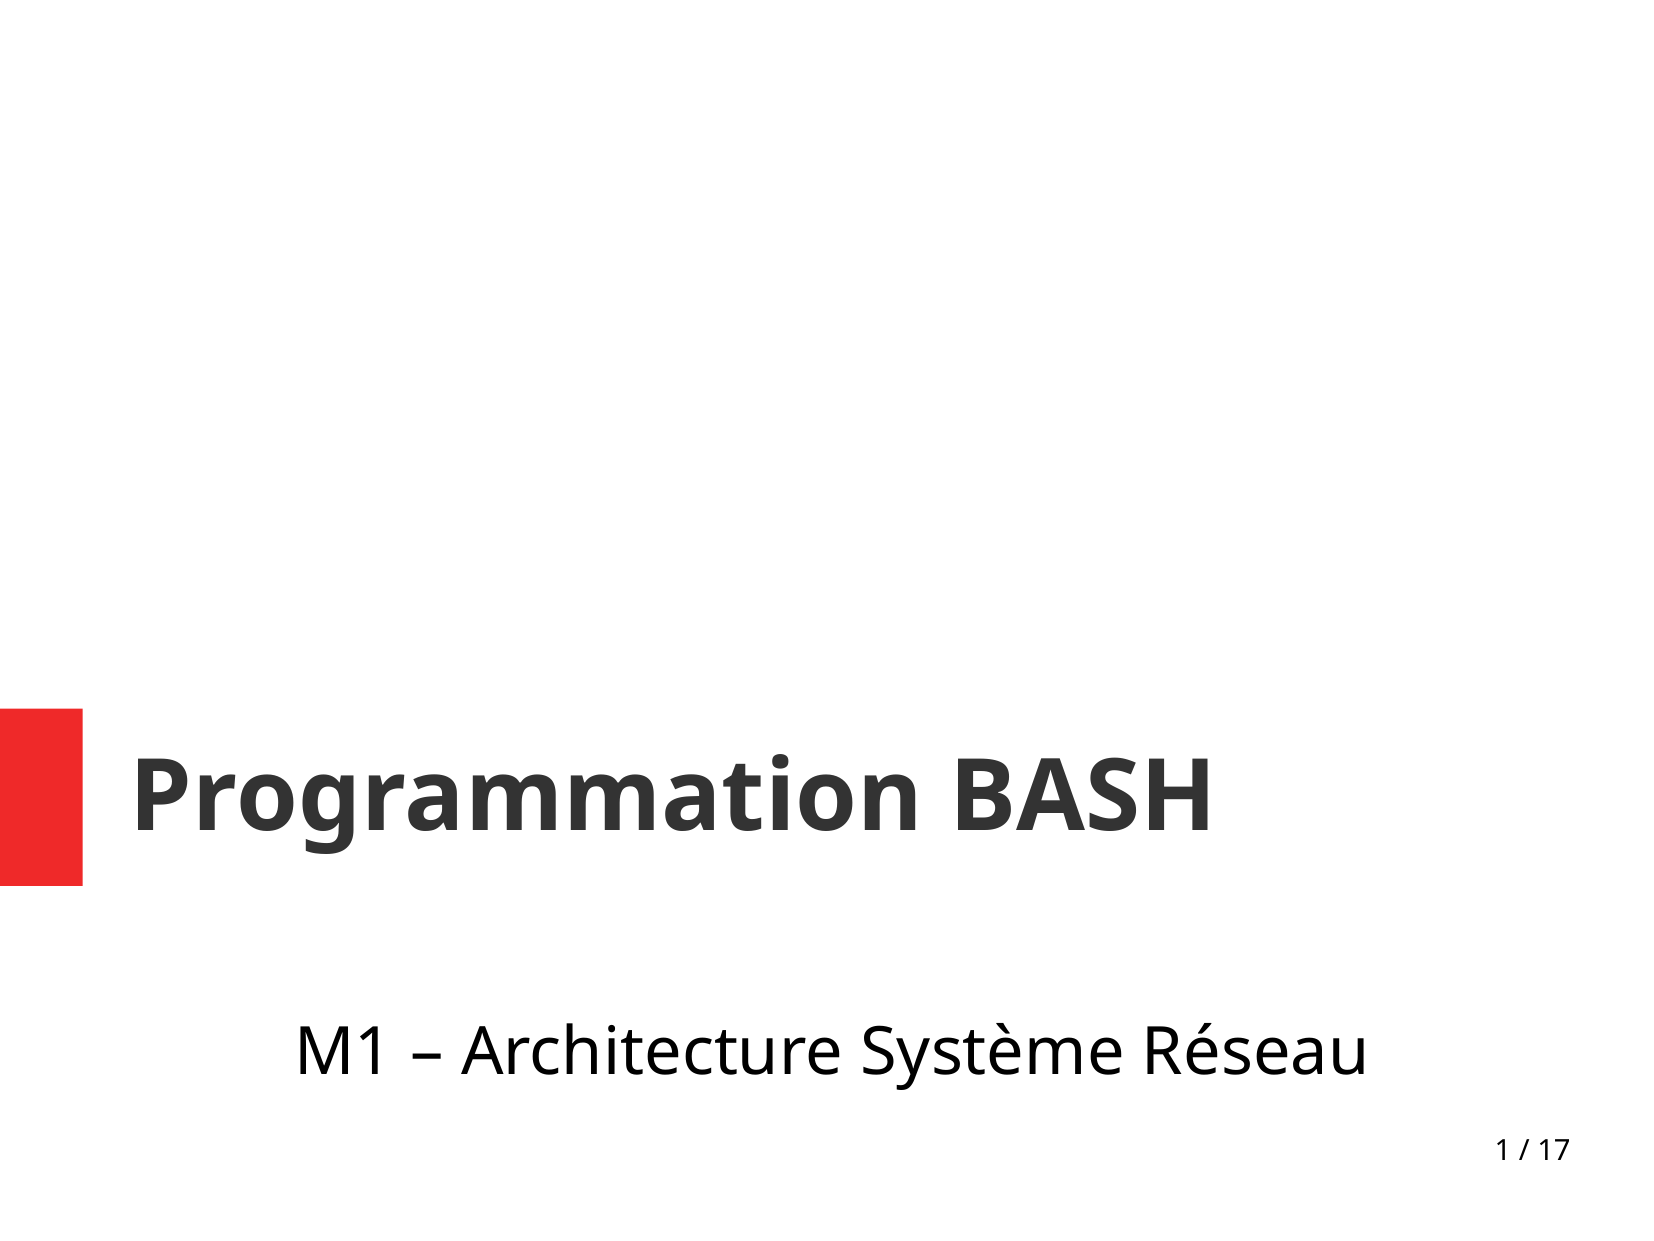

# Programmation BASH
M1 – Architecture Système Réseau
1